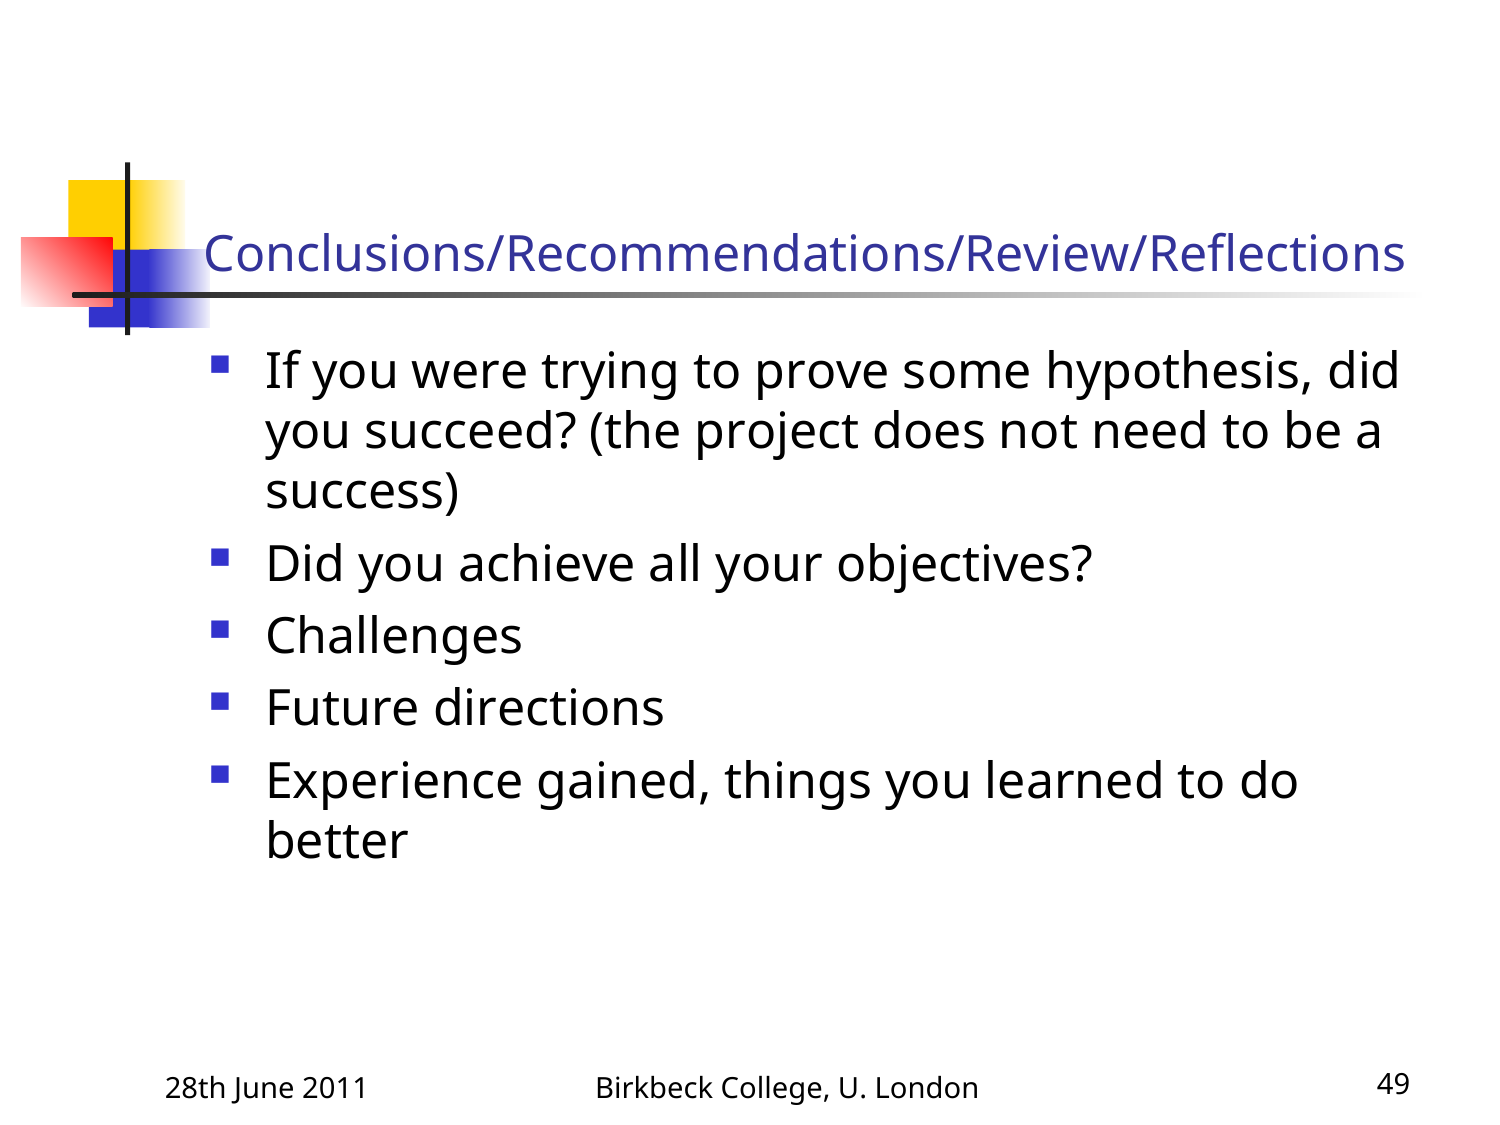

# Conclusions/Recommendations/Review/Reflections
If you were trying to prove some hypothesis, did you succeed? (the project does not need to be a success)
Did you achieve all your objectives?
Challenges
Future directions
Experience gained, things you learned to do better
28th June 2011
Birkbeck College, U. London